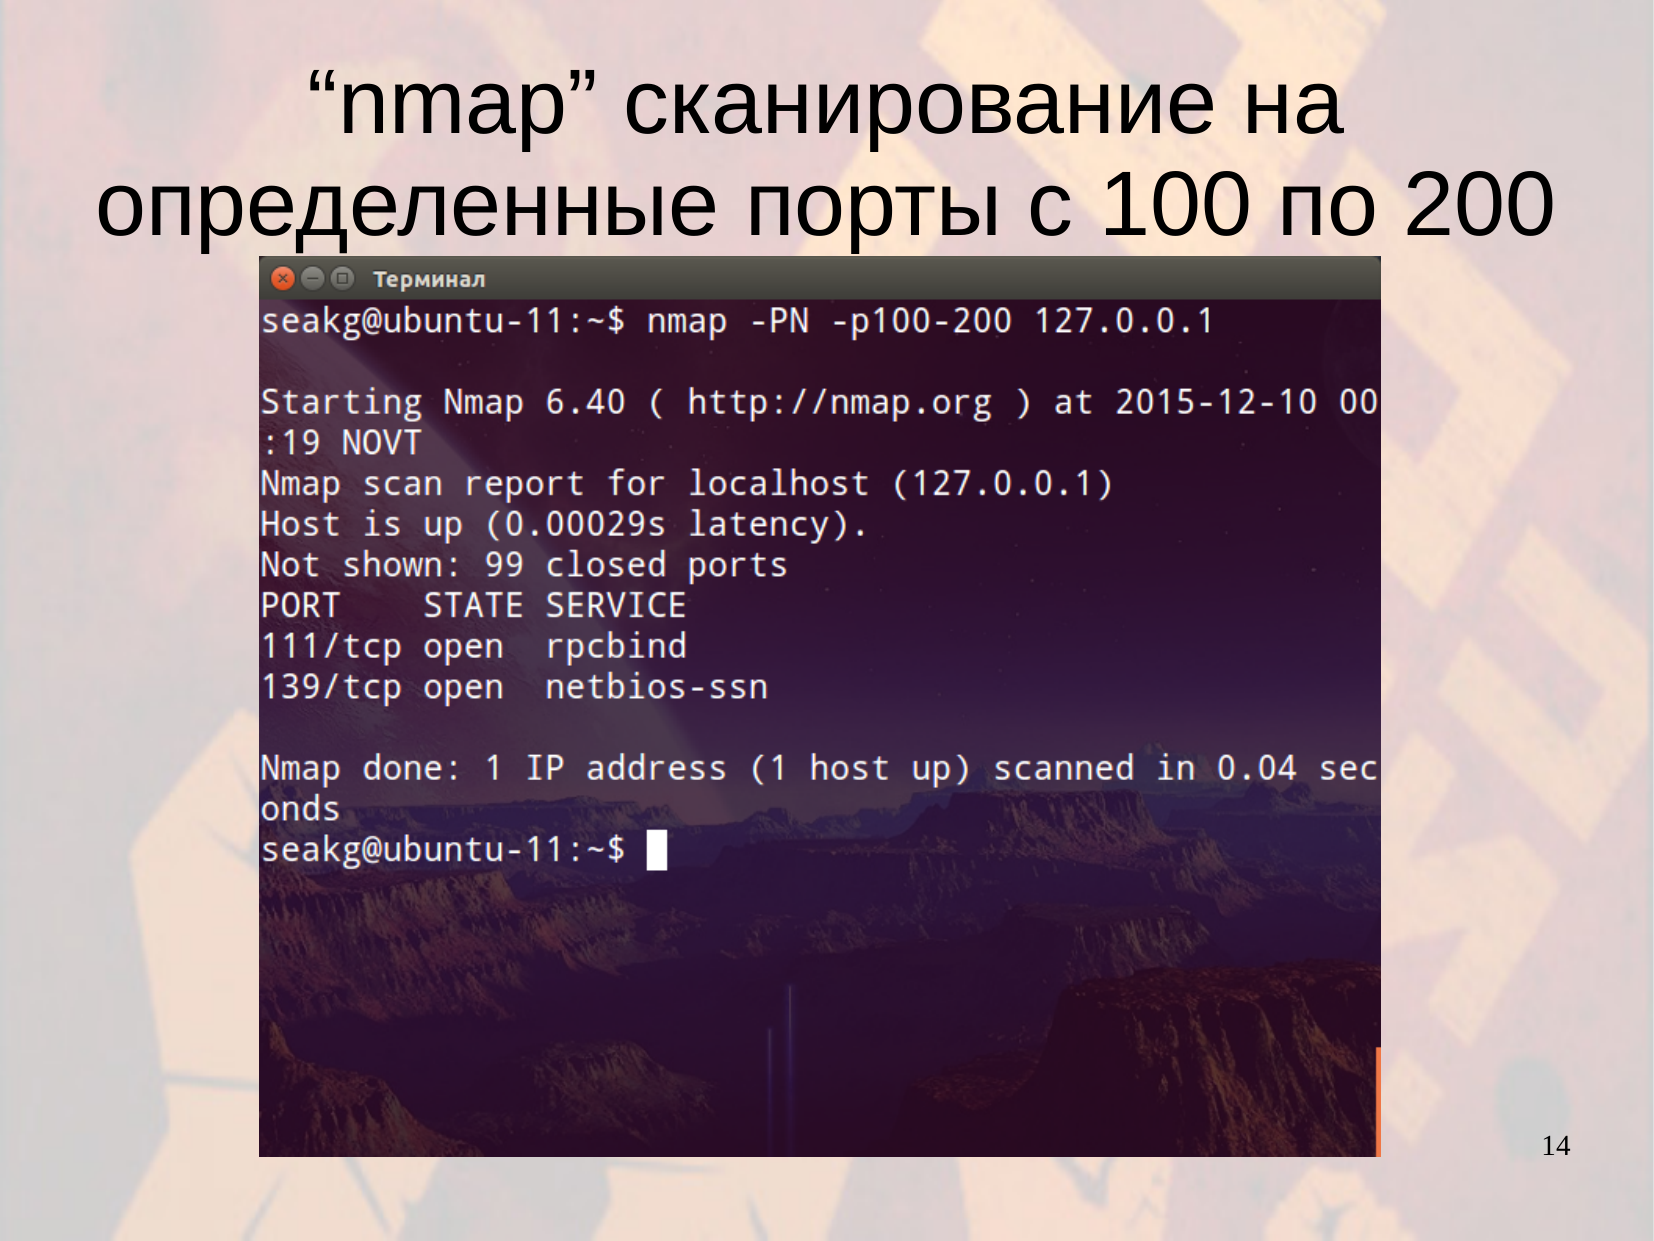

# “nmap” сканирование на определенные порты с 100 по 200
14